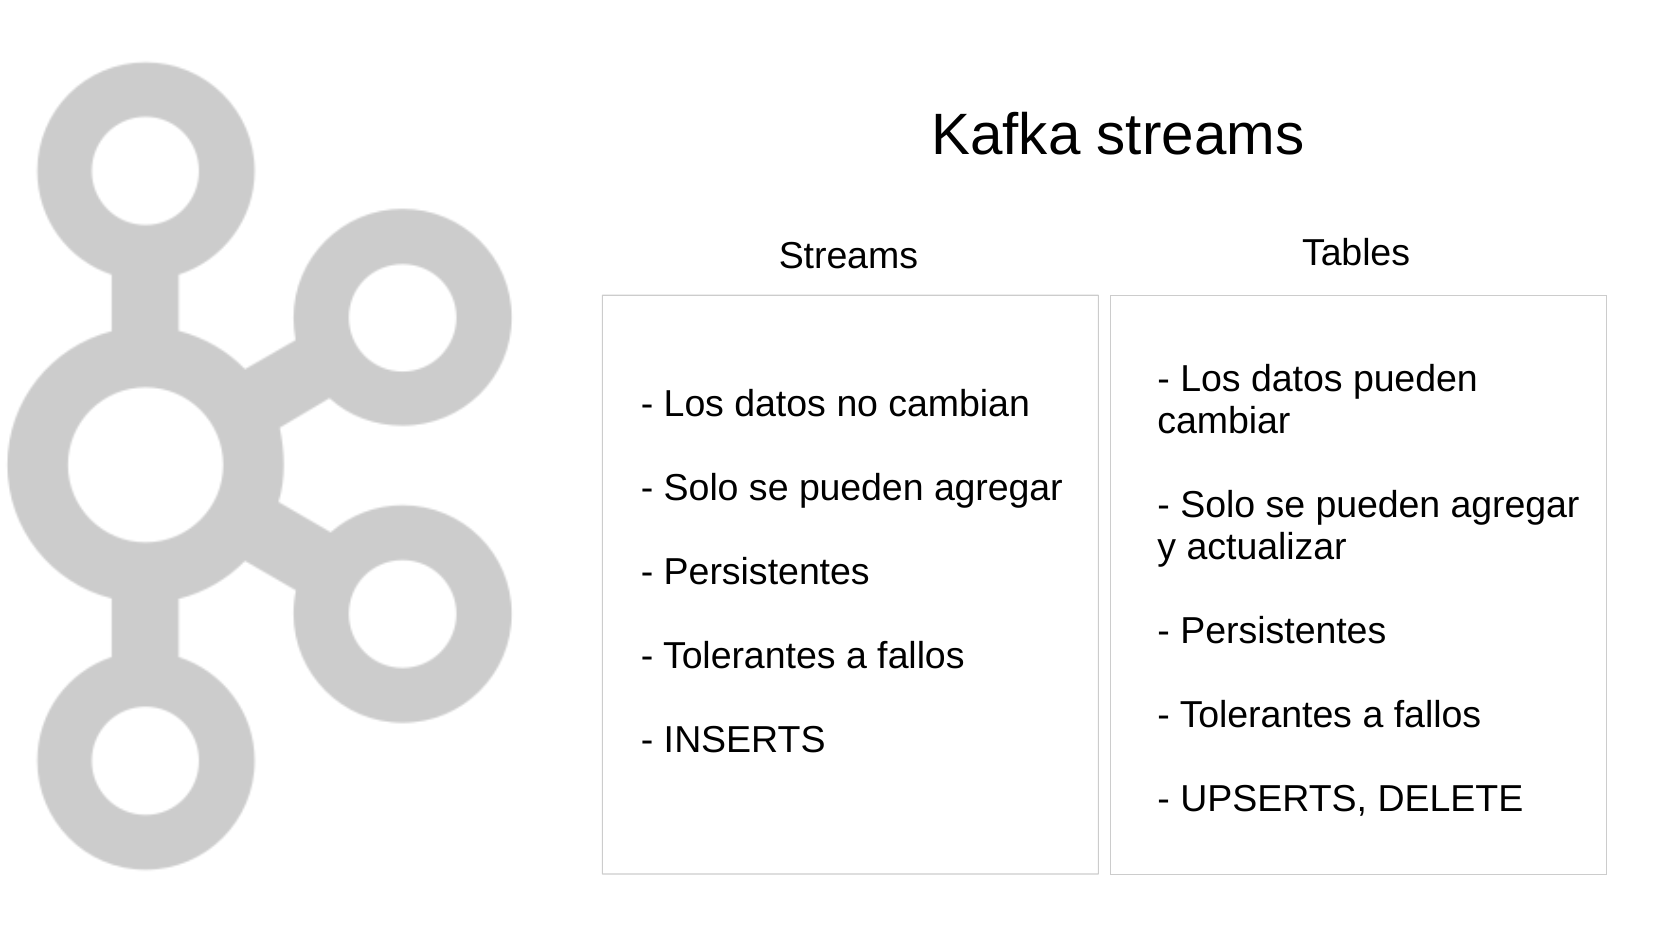

Kafka streams
Tables
Streams
- Los datos no cambian
- Solo se pueden agregar
- Persistentes
- Tolerantes a fallos
- INSERTS
- Los datos pueden cambiar
- Solo se pueden agregar y actualizar
- Persistentes
- Tolerantes a fallos
- UPSERTS, DELETE